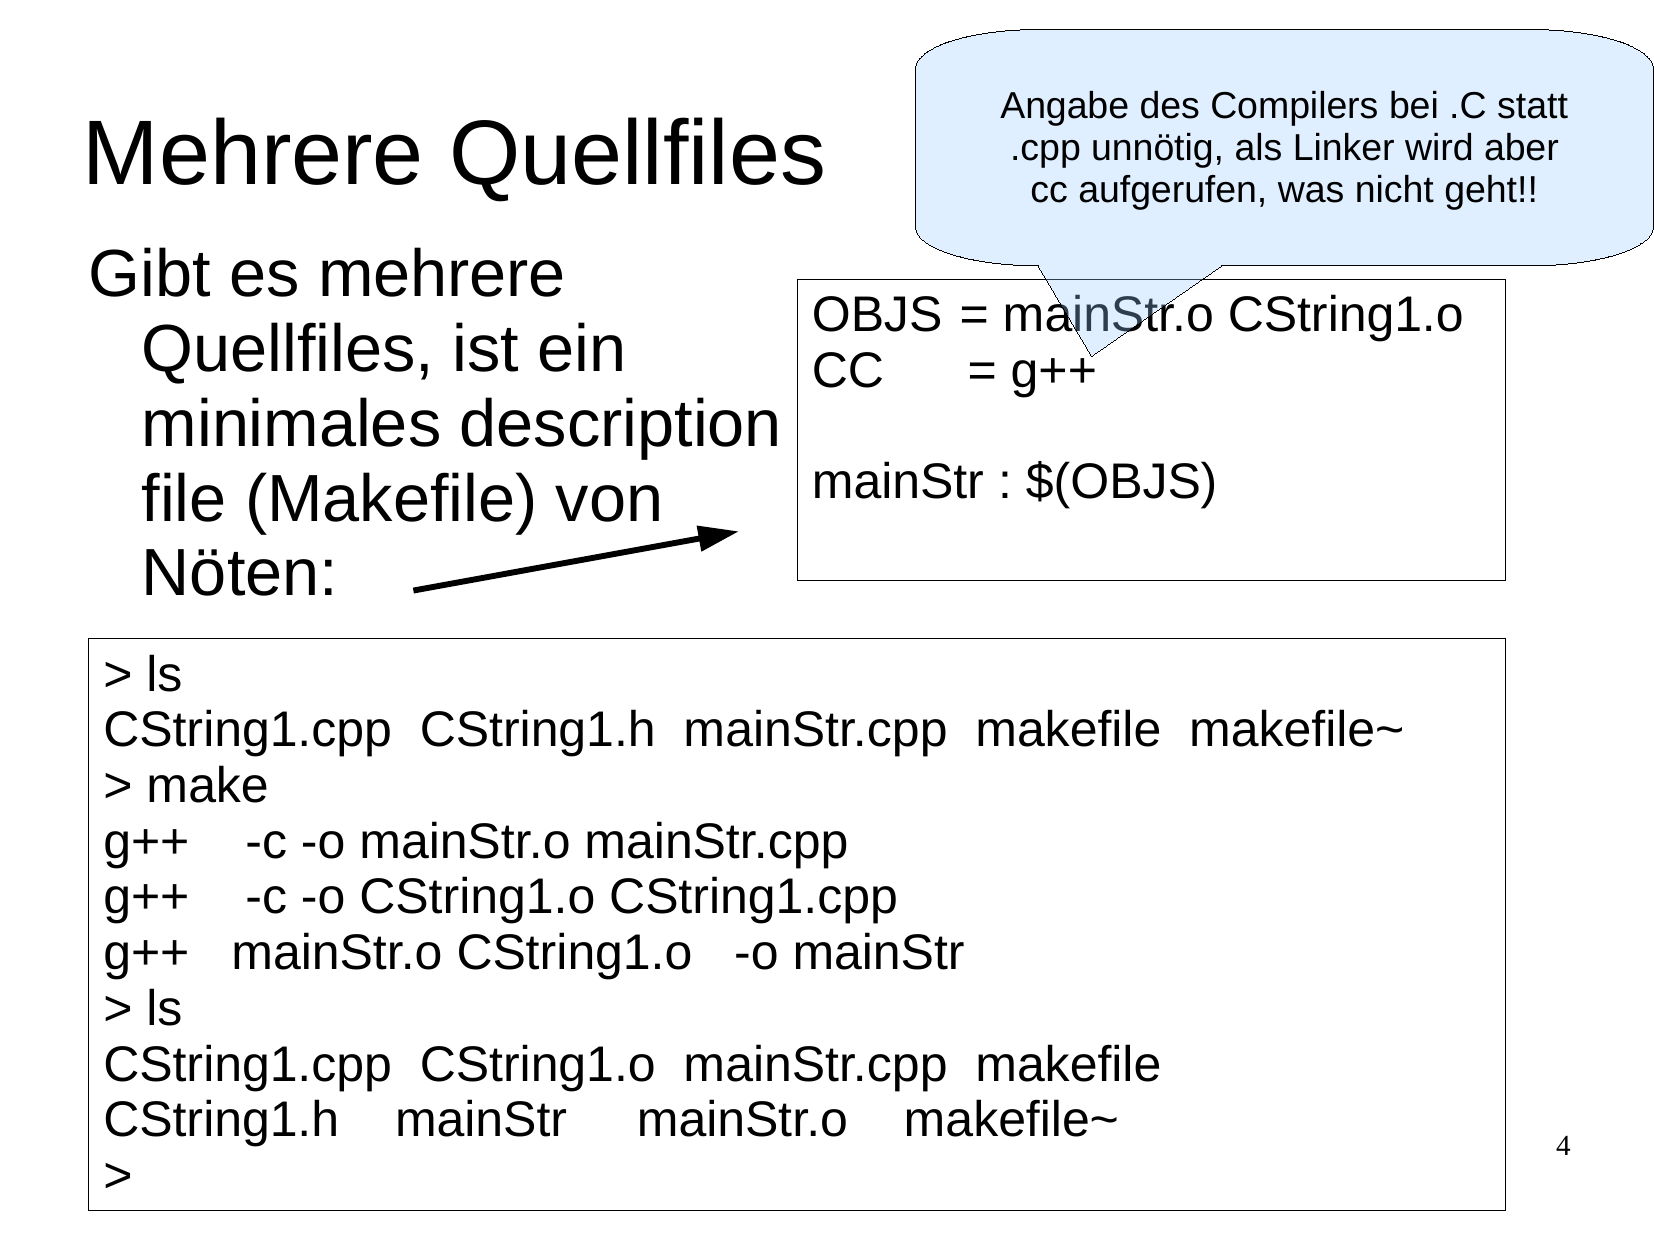

Angabe des Compilers bei .C statt
.cpp unnötig, als Linker wird aber
cc aufgerufen, was nicht geht!!
# Mehrere Quellfiles
Gibt es mehrere Quellfiles, ist ein minimales description file (Makefile) von Nöten:
OBJS	= mainStr.o CString1.o
CC = g++
mainStr : $(OBJS)
> ls
CString1.cpp CString1.h mainStr.cpp makefile makefile~
> make
g++ -c -o mainStr.o mainStr.cpp
g++ -c -o CString1.o CString1.cpp
g++ mainStr.o CString1.o -o mainStr
> ls
CString1.cpp CString1.o mainStr.cpp makefile
CString1.h mainStr mainStr.o makefile~
>
4